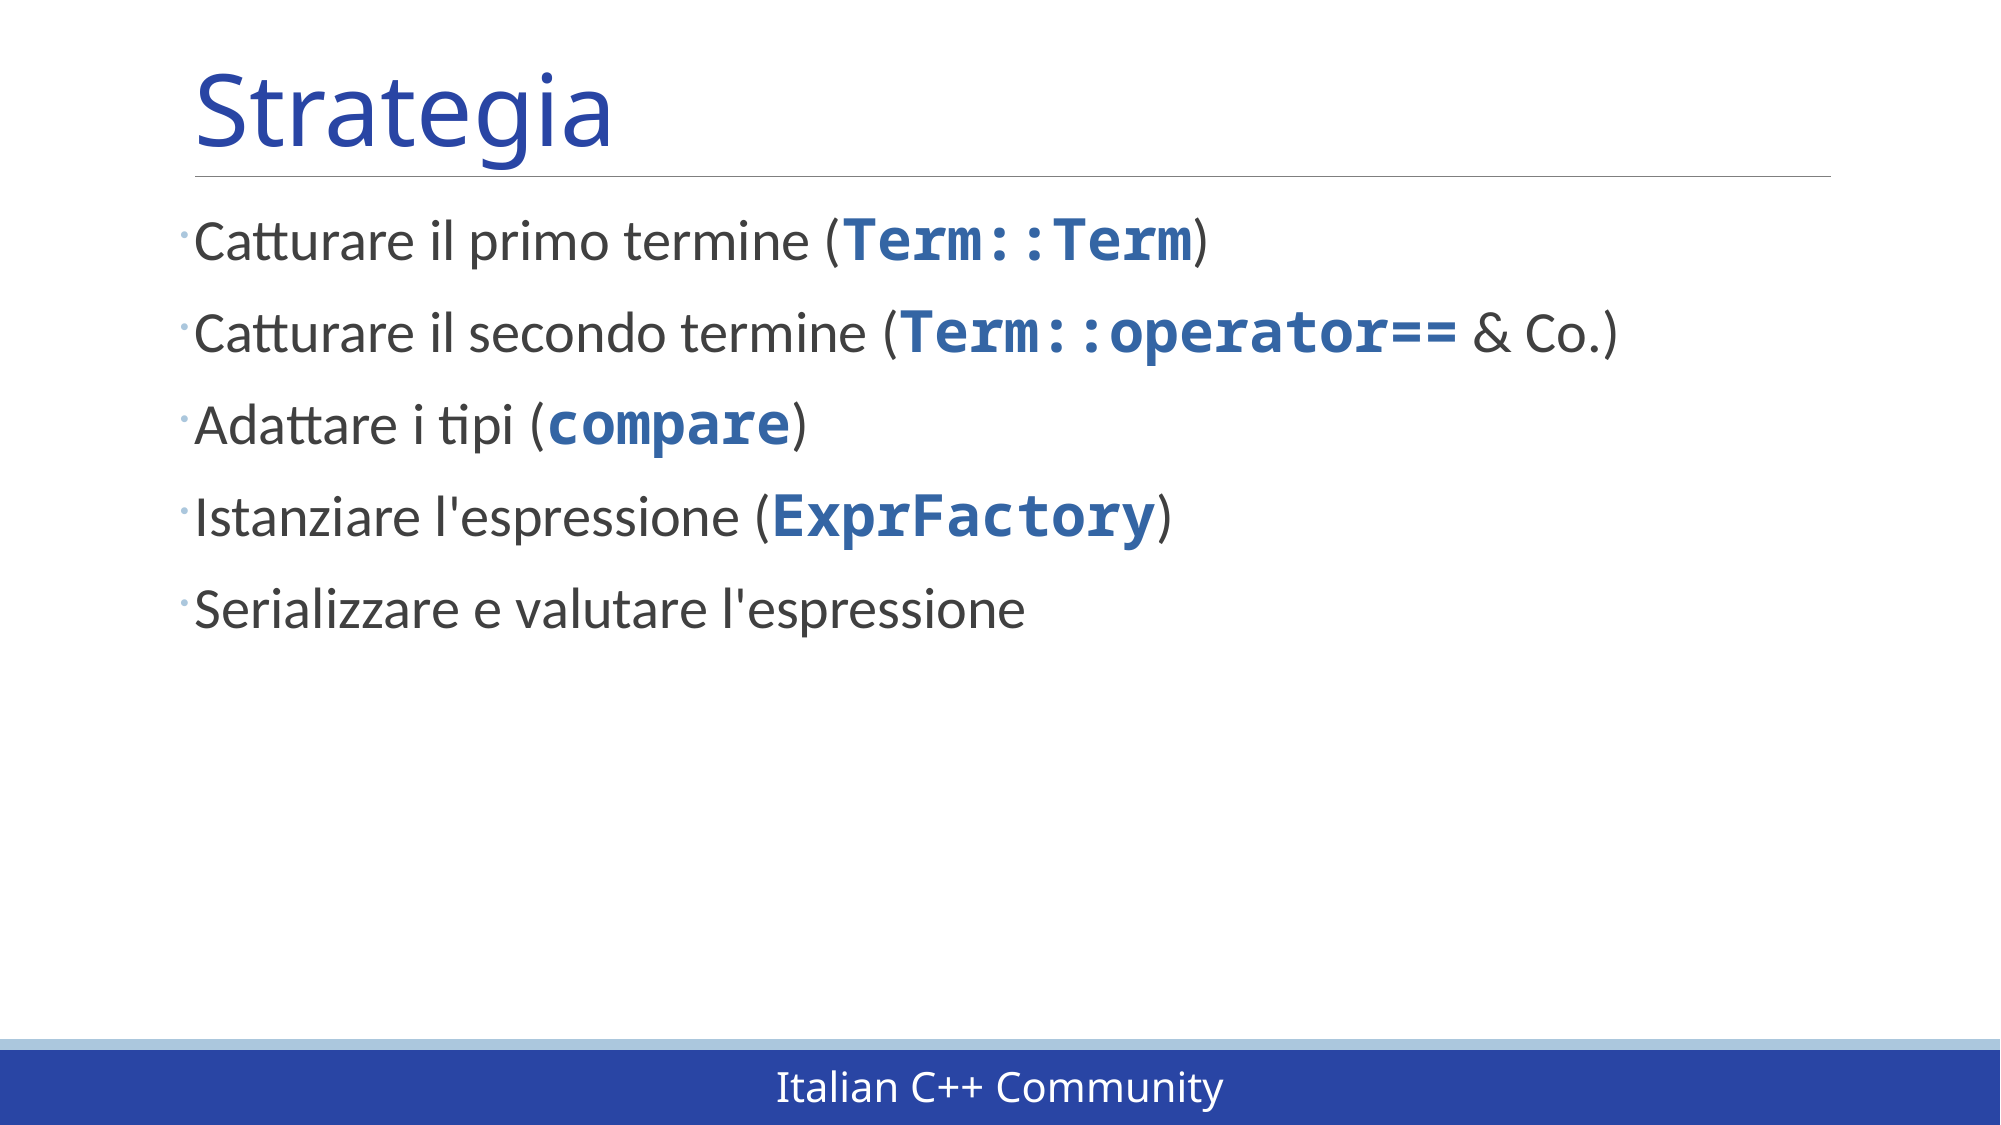

# Strategia
Catturare il primo termine (Term::Term)
Catturare il secondo termine (Term::operator== & Co.)
Adattare i tipi (compare)
Istanziare l'espressione (ExprFactory)
Serializzare e valutare l'espressione